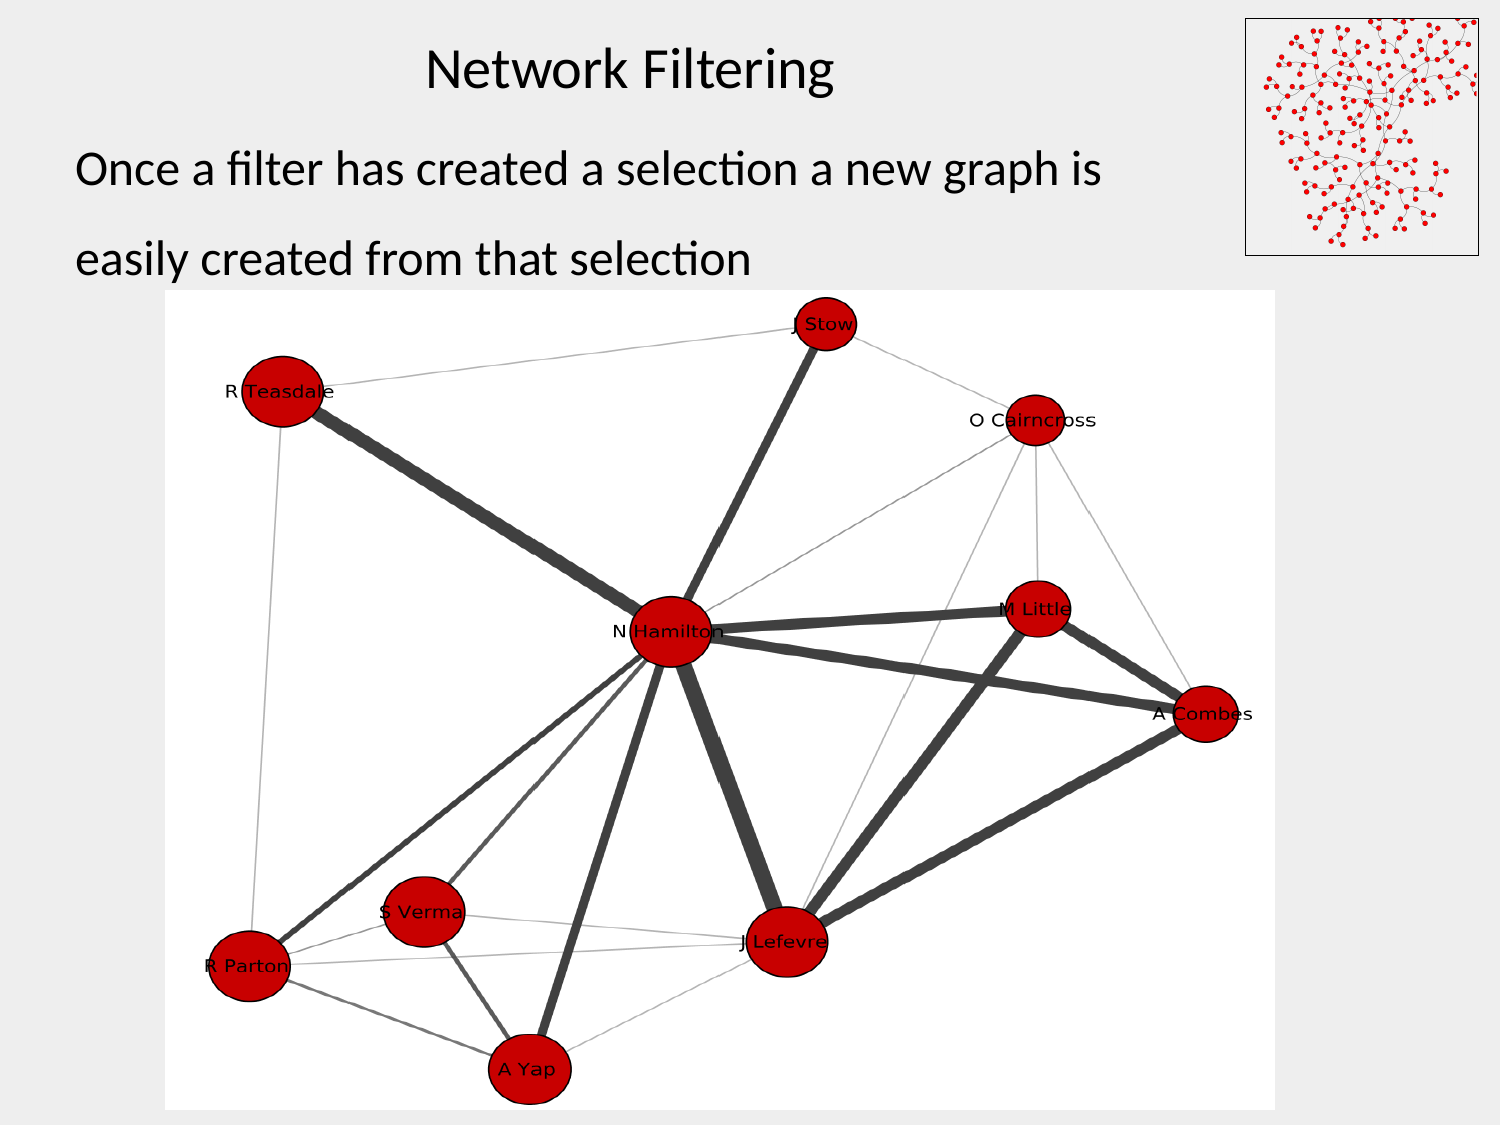

Network Filtering
Once a filter has created a selection a new graph is
easily created from that selection